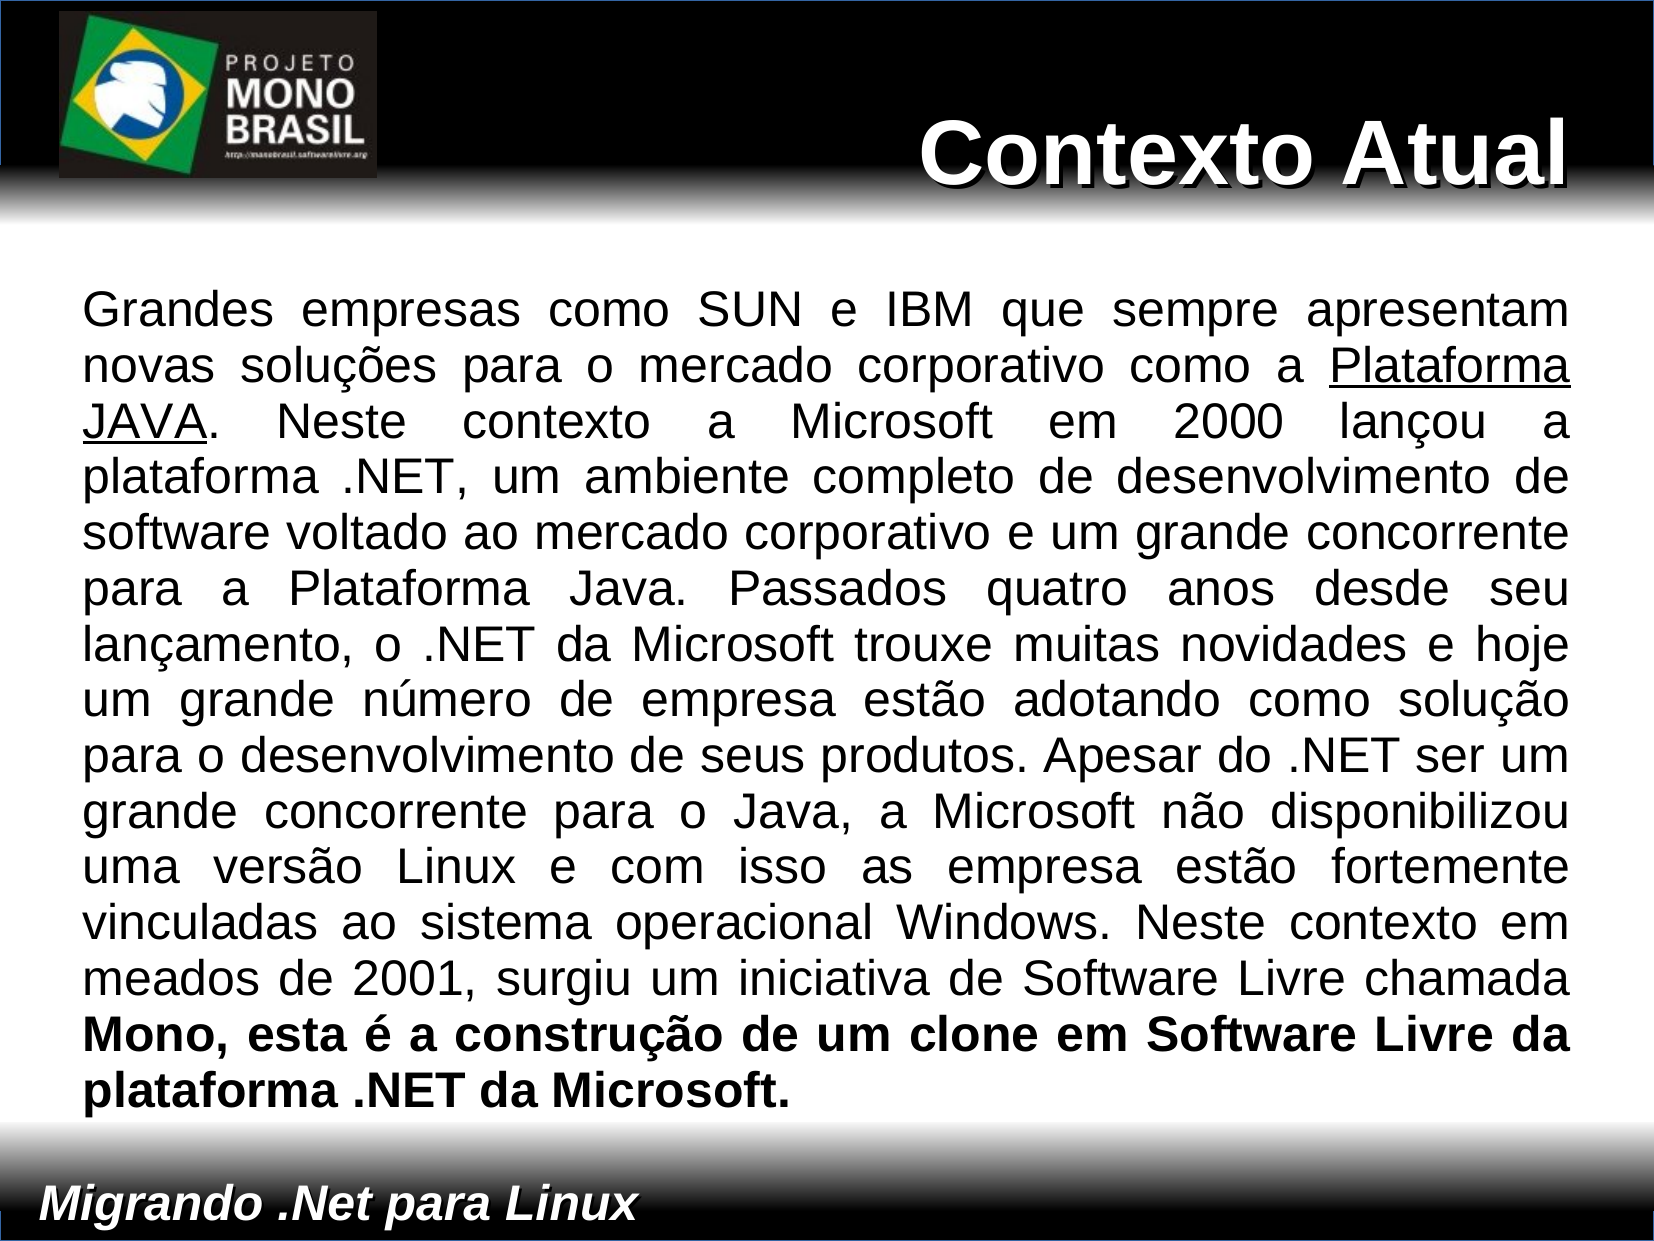

# Contexto Atual
Grandes empresas como SUN e IBM que sempre apresentam novas soluções para o mercado corporativo como a Plataforma JAVA. Neste contexto a Microsoft em 2000 lançou a plataforma .NET, um ambiente completo de desenvolvimento de software voltado ao mercado corporativo e um grande concorrente para a Plataforma Java. Passados quatro anos desde seu lançamento, o .NET da Microsoft trouxe muitas novidades e hoje um grande número de empresa estão adotando como solução para o desenvolvimento de seus produtos. Apesar do .NET ser um grande concorrente para o Java, a Microsoft não disponibilizou uma versão Linux e com isso as empresa estão fortemente vinculadas ao sistema operacional Windows. Neste contexto em meados de 2001, surgiu um iniciativa de Software Livre chamada Mono, esta é a construção de um clone em Software Livre da plataforma .NET da Microsoft.
Migrando .Net para Linux